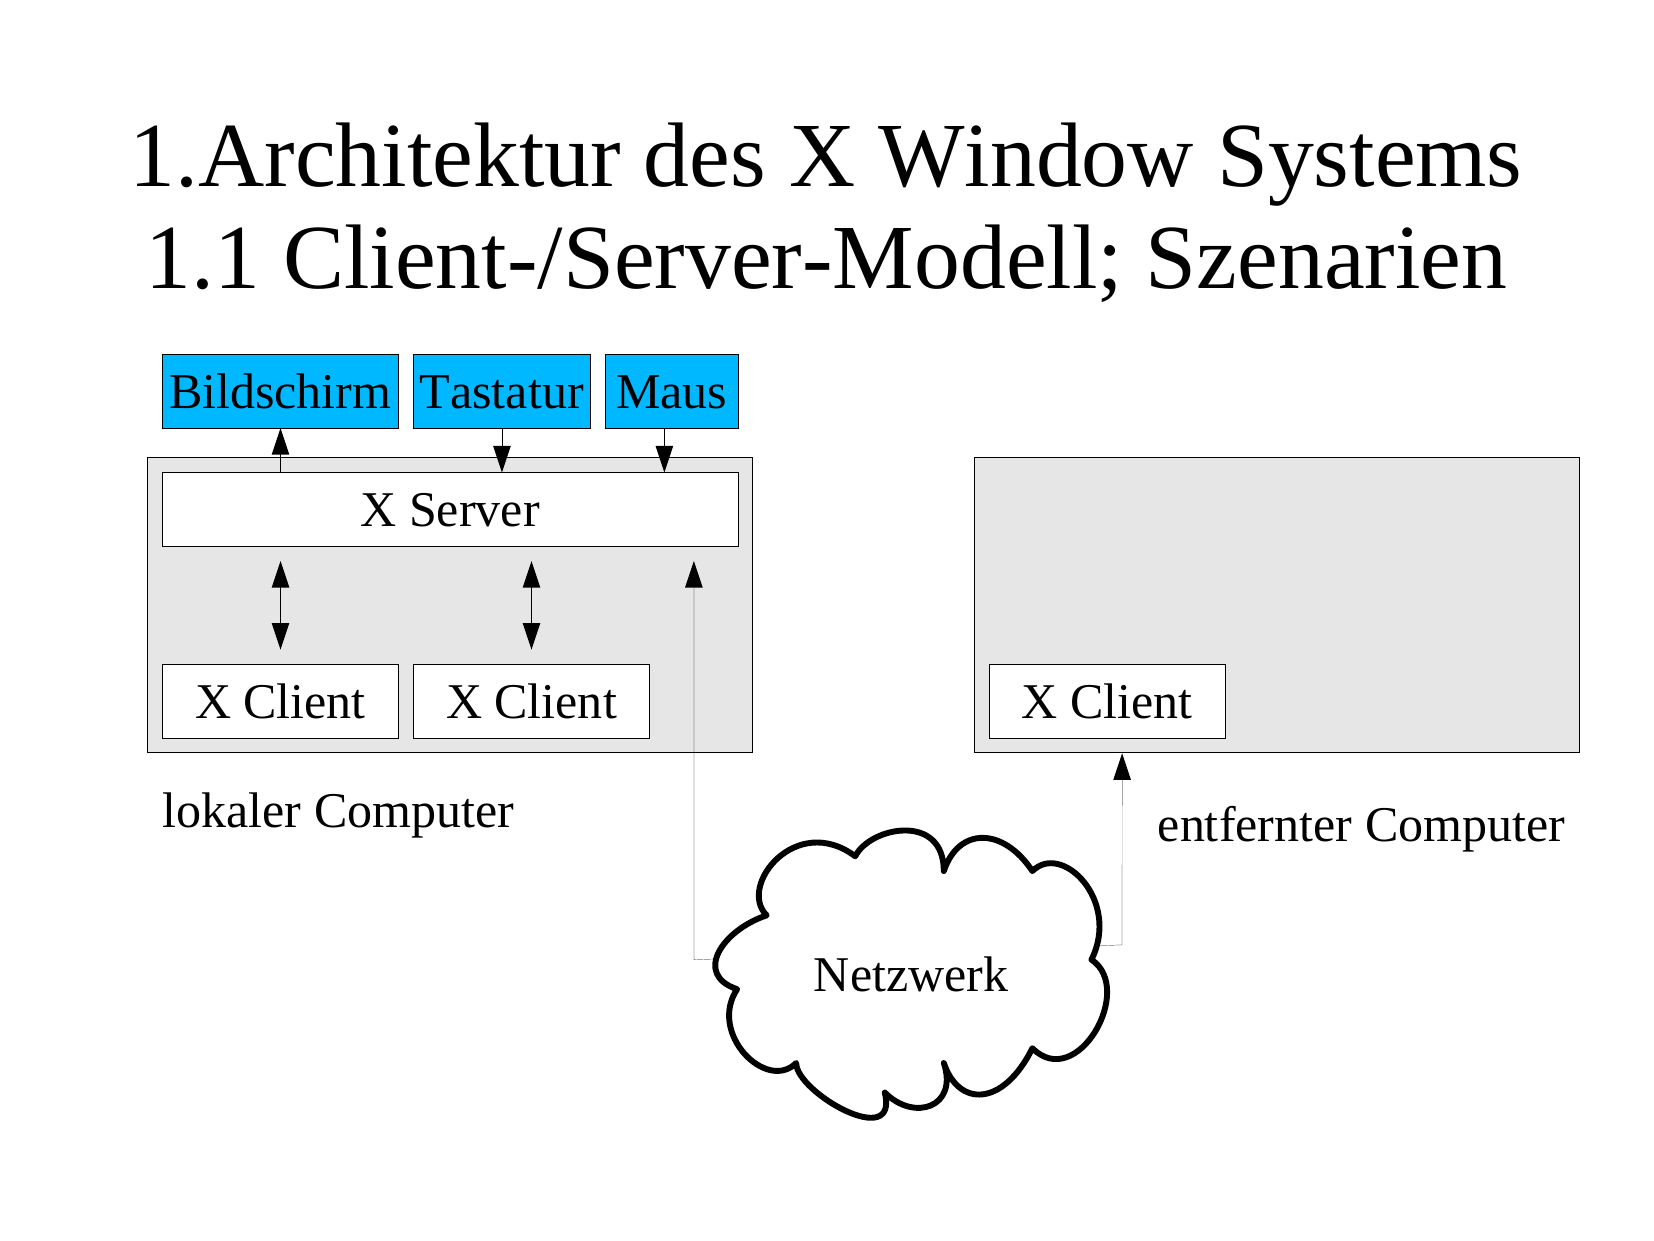

# 1.Architektur des X Window Systems 1.1 Client-/Server-Modell; Szenarien
Bildschirm
Tastatur
Maus
X Server
X Client
X Client
X Client
lokaler Computer
entfernter Computer
Netzwerk